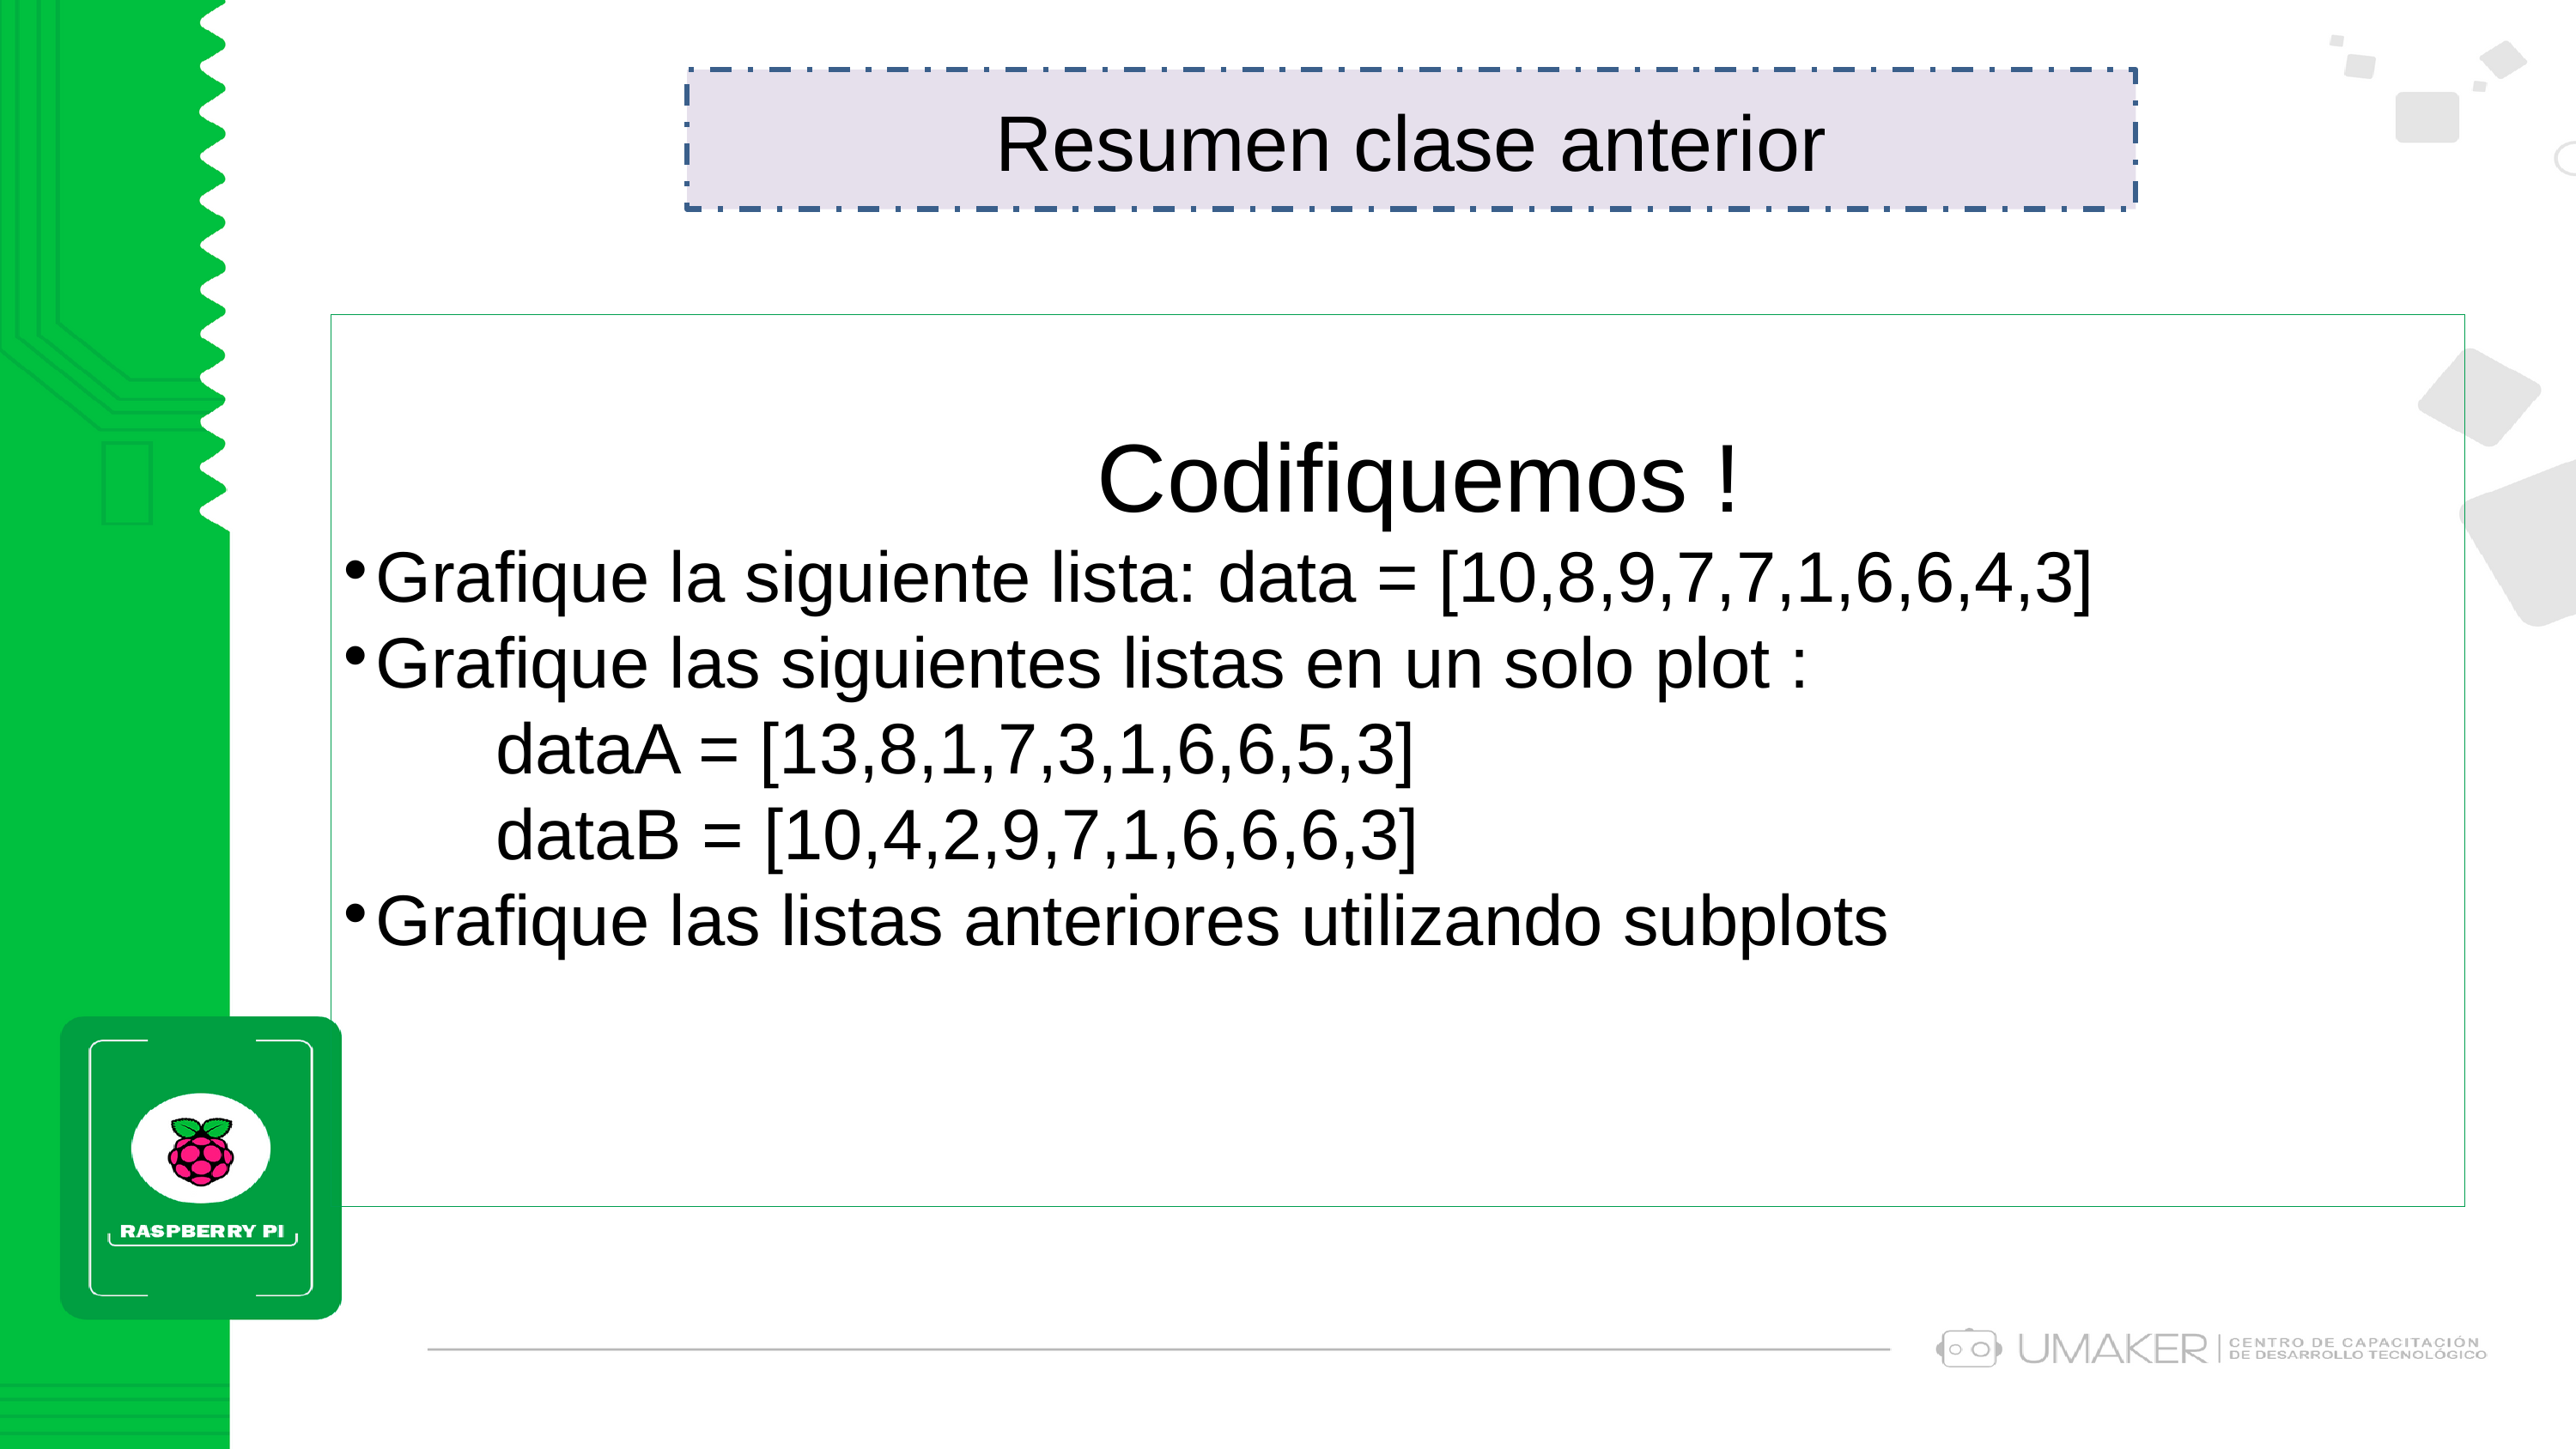

Resumen clase anterior
Codifiquemos !
Grafique la siguiente lista: data = [10,8,9,7,7,1,6,6,4,3]
Grafique las siguientes listas en un solo plot :
dataA = [13,8,1,7,3,1,6,6,5,3]
dataB = [10,4,2,9,7,1,6,6,6,3]
Grafique las listas anteriores utilizando subplots